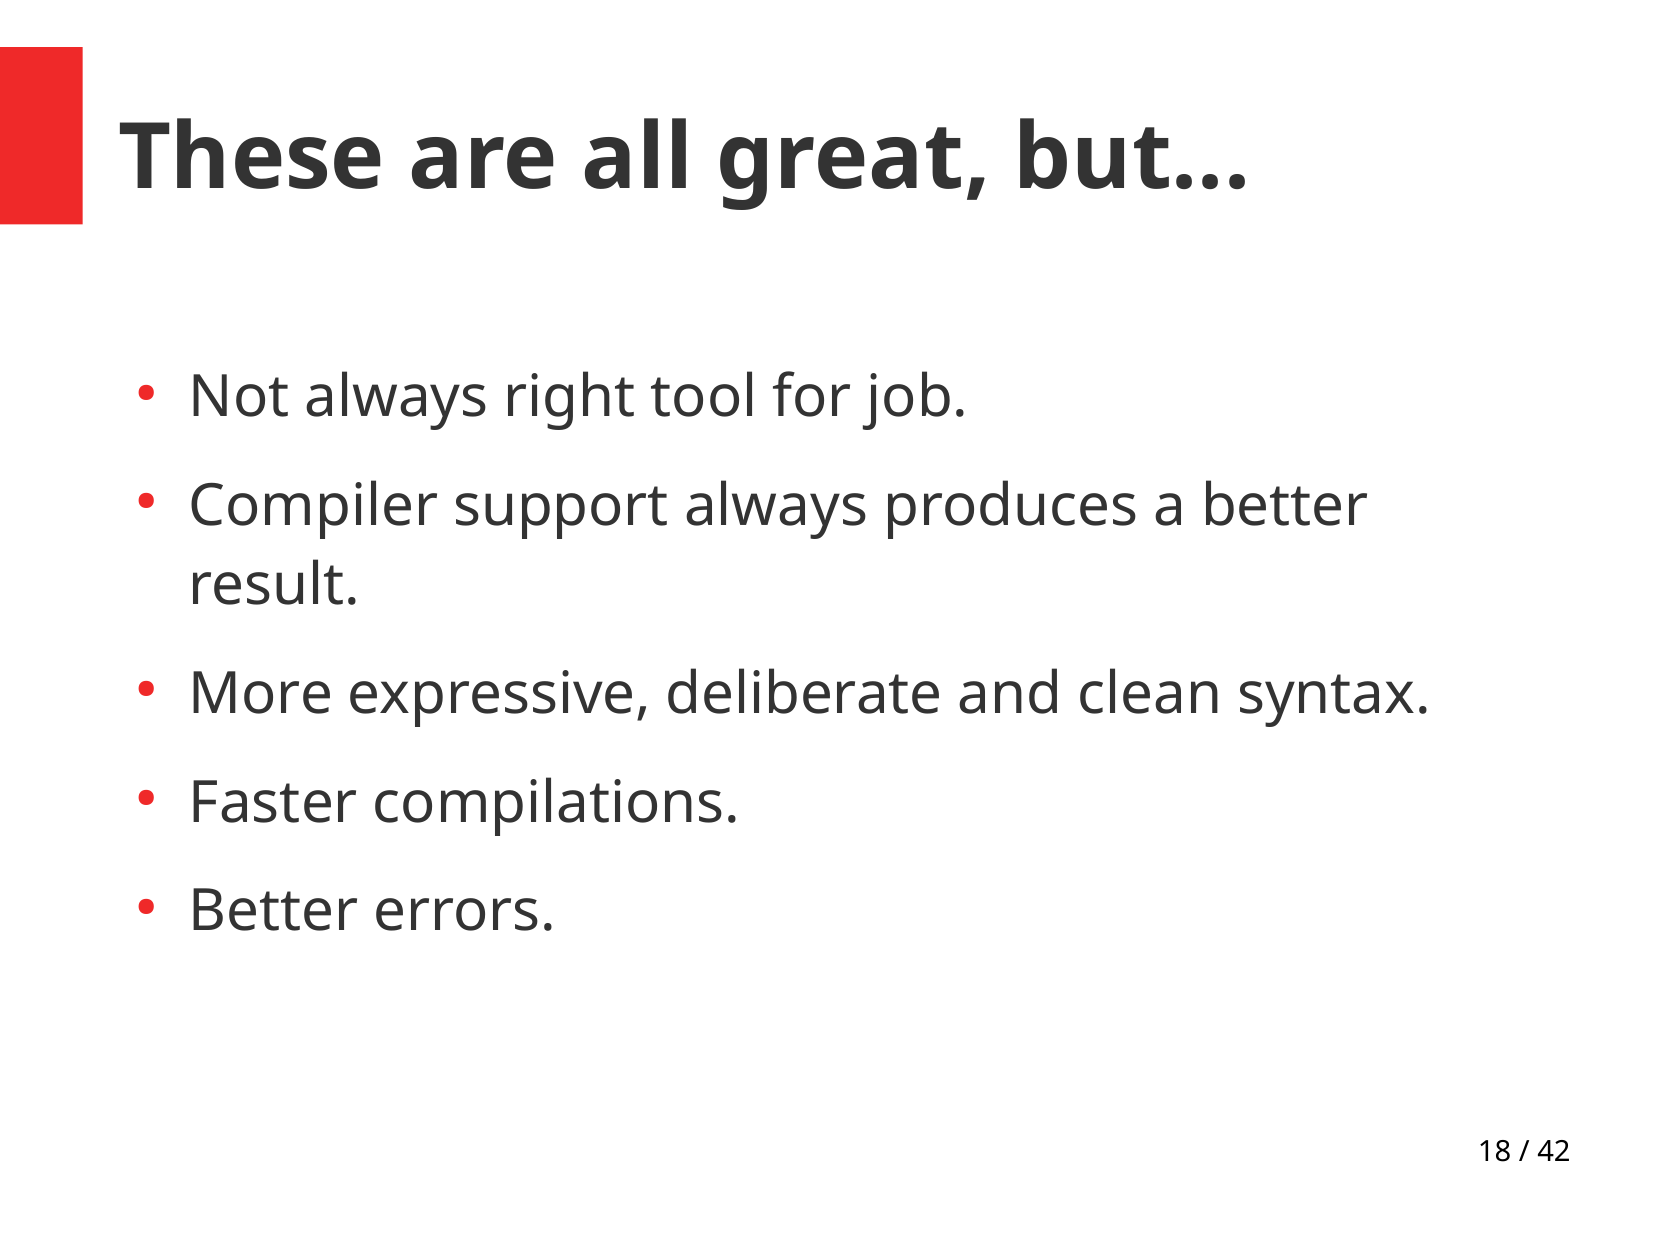

# These are all great, but...
Not always right tool for job.
Compiler support always produces a better result.
More expressive, deliberate and clean syntax.
Faster compilations.
Better errors.
18